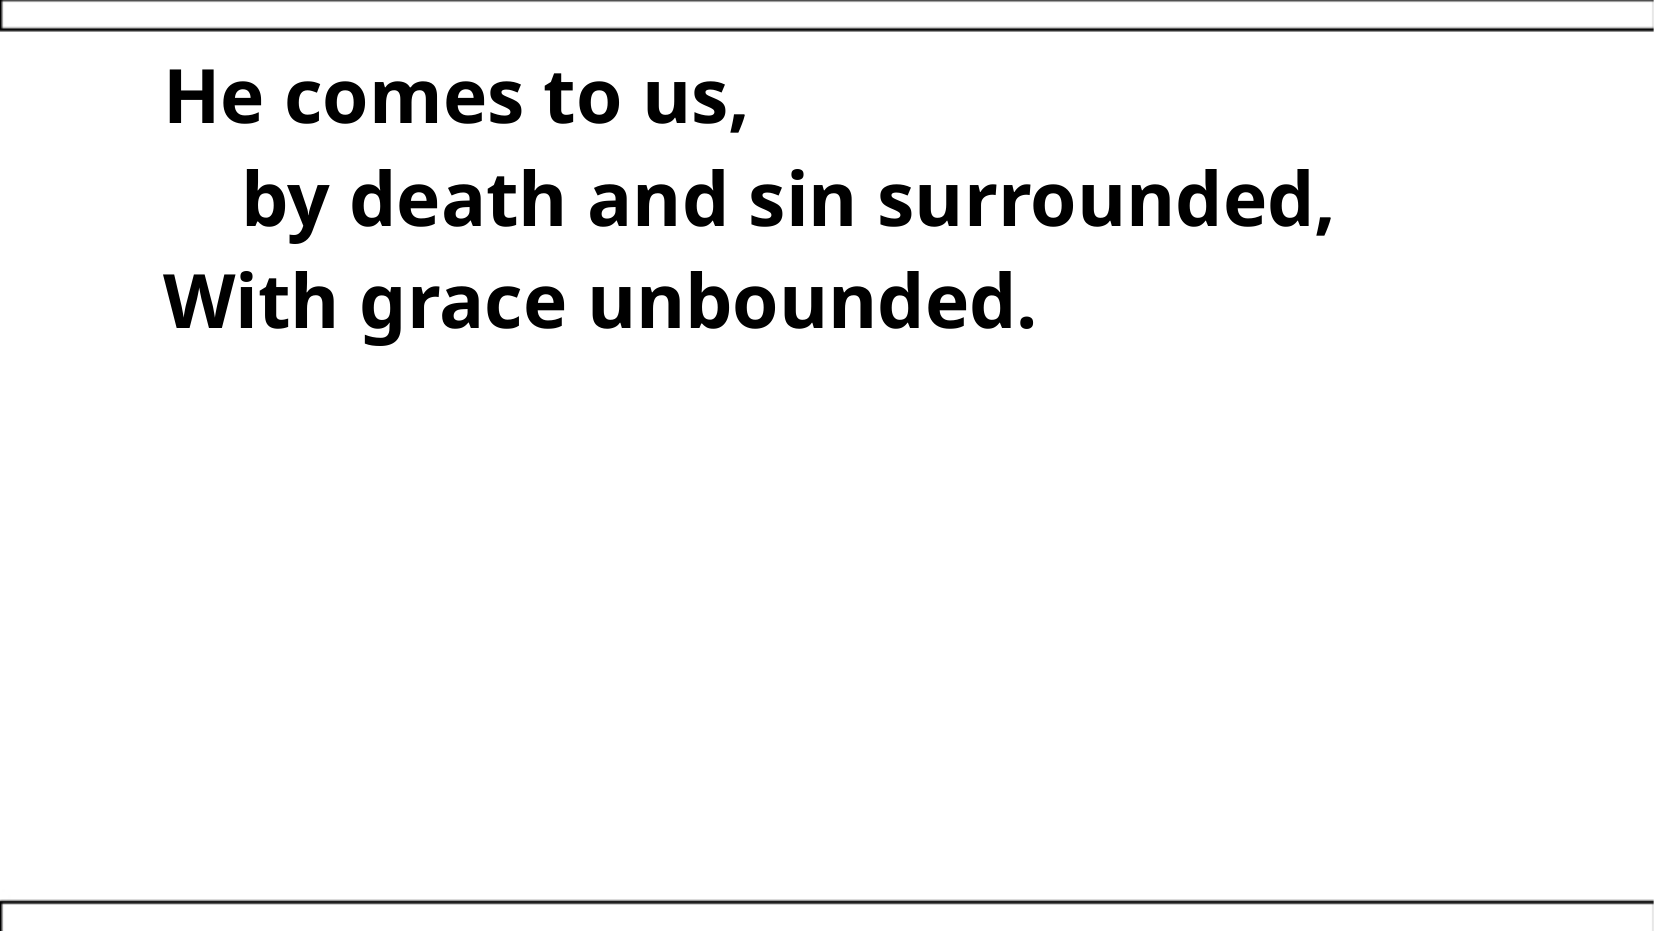

He comes to us,
 by death and sin surrounded,
 With grace unbounded.